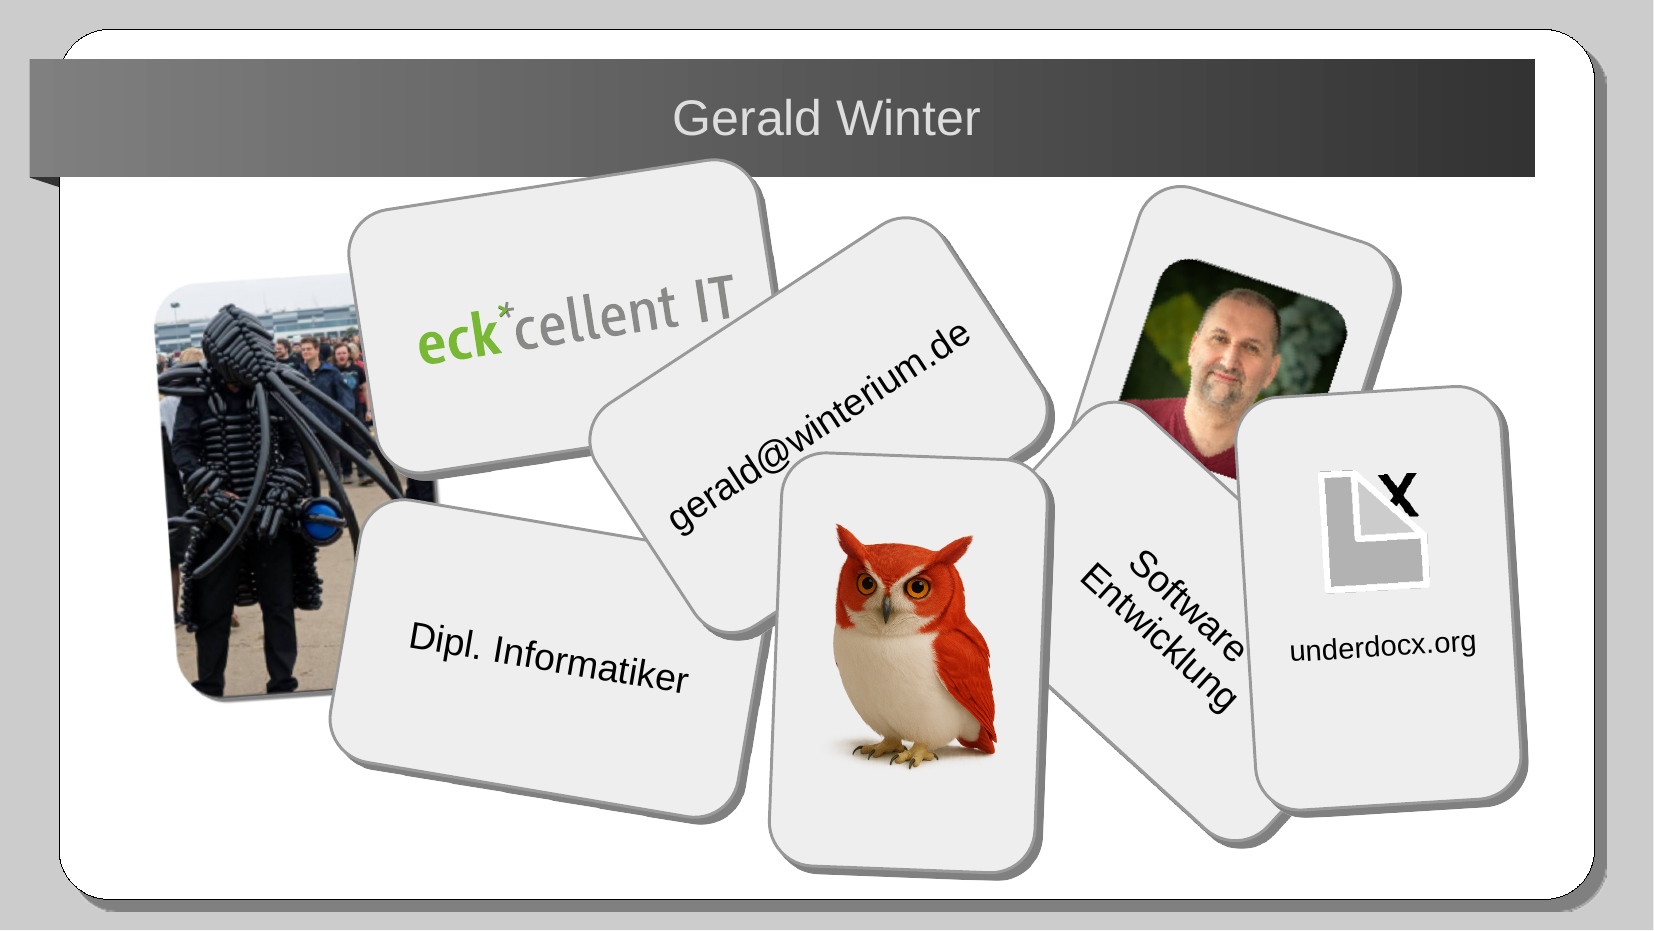

# Gerald Winter
gerald@winterium.de
underdocx.org
Software
Entwicklung
Dipl. Informatiker